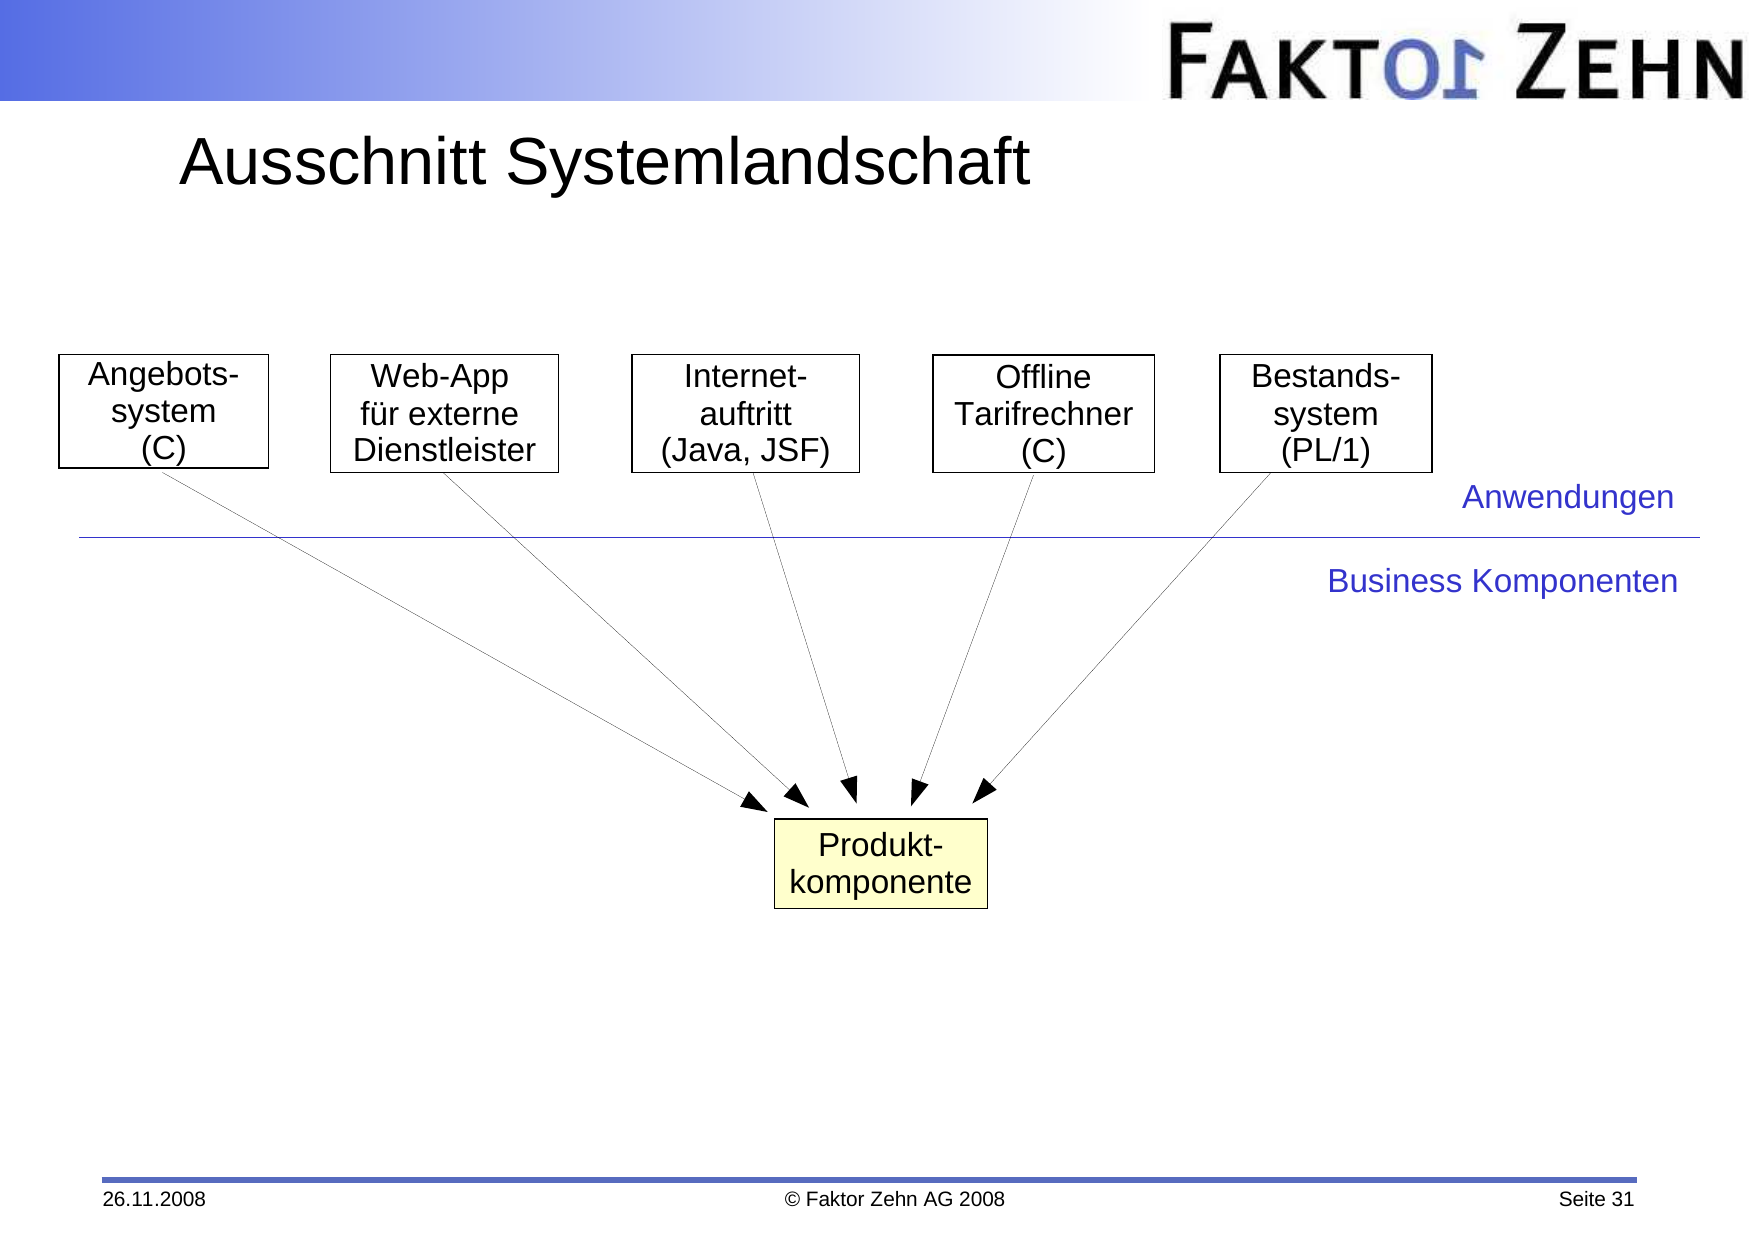

# Ausschnitt Systemlandschaft
Angebots-
system
(C)
Web-App
für externe
Dienstleister
Internet-
auftritt
(Java, JSF)
Bestands-
system
(PL/1)
Offline Tarifrechner
(C)
Anwendungen
Business Komponenten
Produkt-
komponente